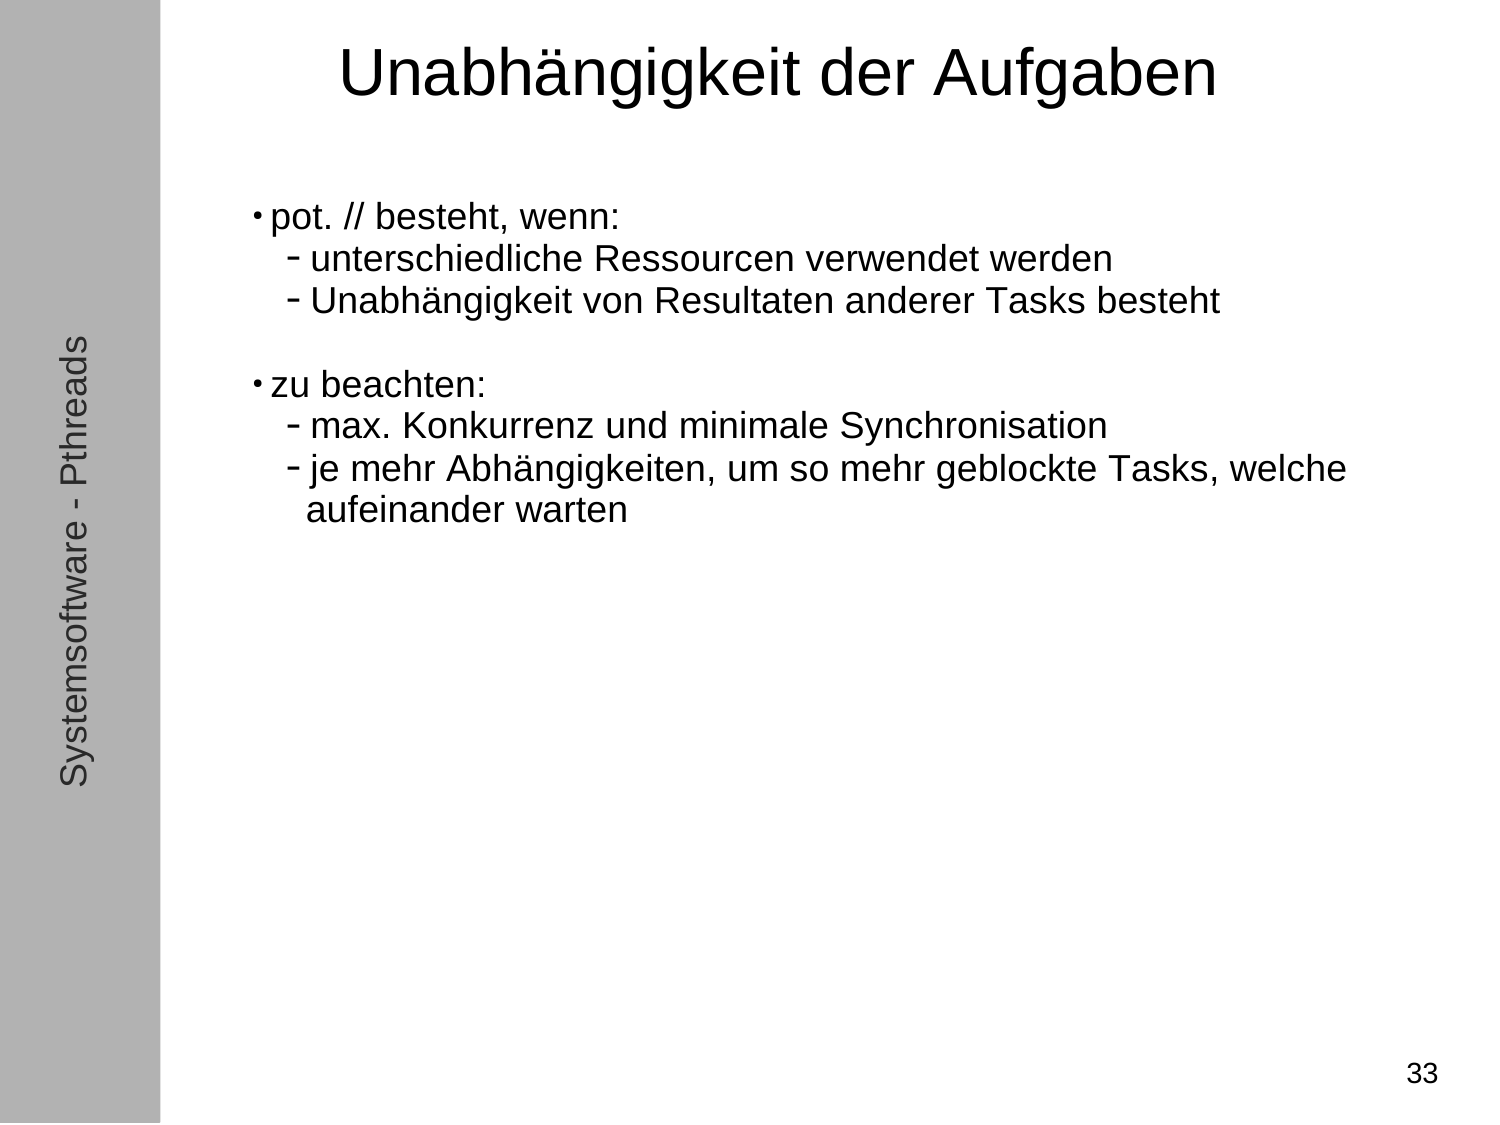

Unabhängigkeit der Aufgaben
pot. // besteht, wenn:
unterschiedliche Ressourcen verwendet werden
Unabhängigkeit von Resultaten anderer Tasks besteht
zu beachten:
max. Konkurrenz und minimale Synchronisation
je mehr Abhängigkeiten, um so mehr geblockte Tasks, welche aufeinander warten
Systemsoftware - Pthreads